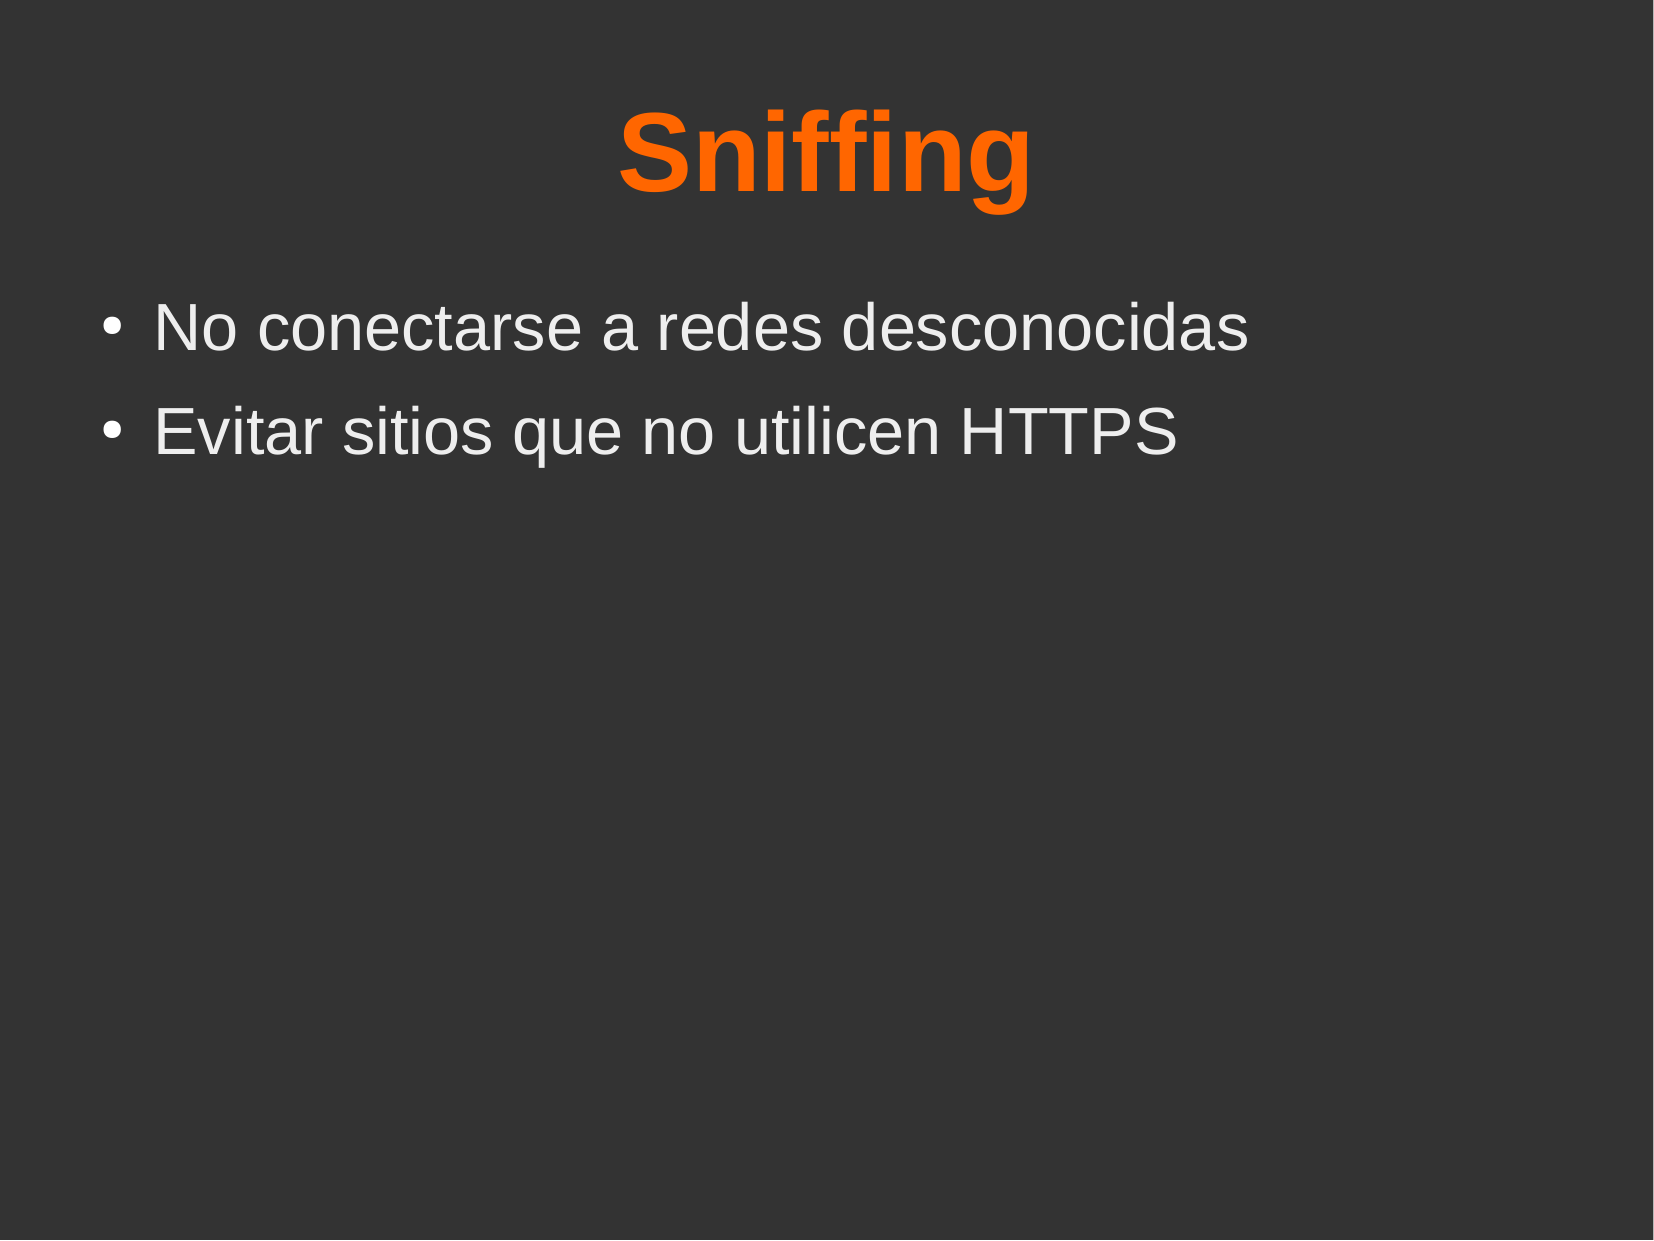

# Sniffing
No conectarse a redes desconocidas
Evitar sitios que no utilicen HTTPS